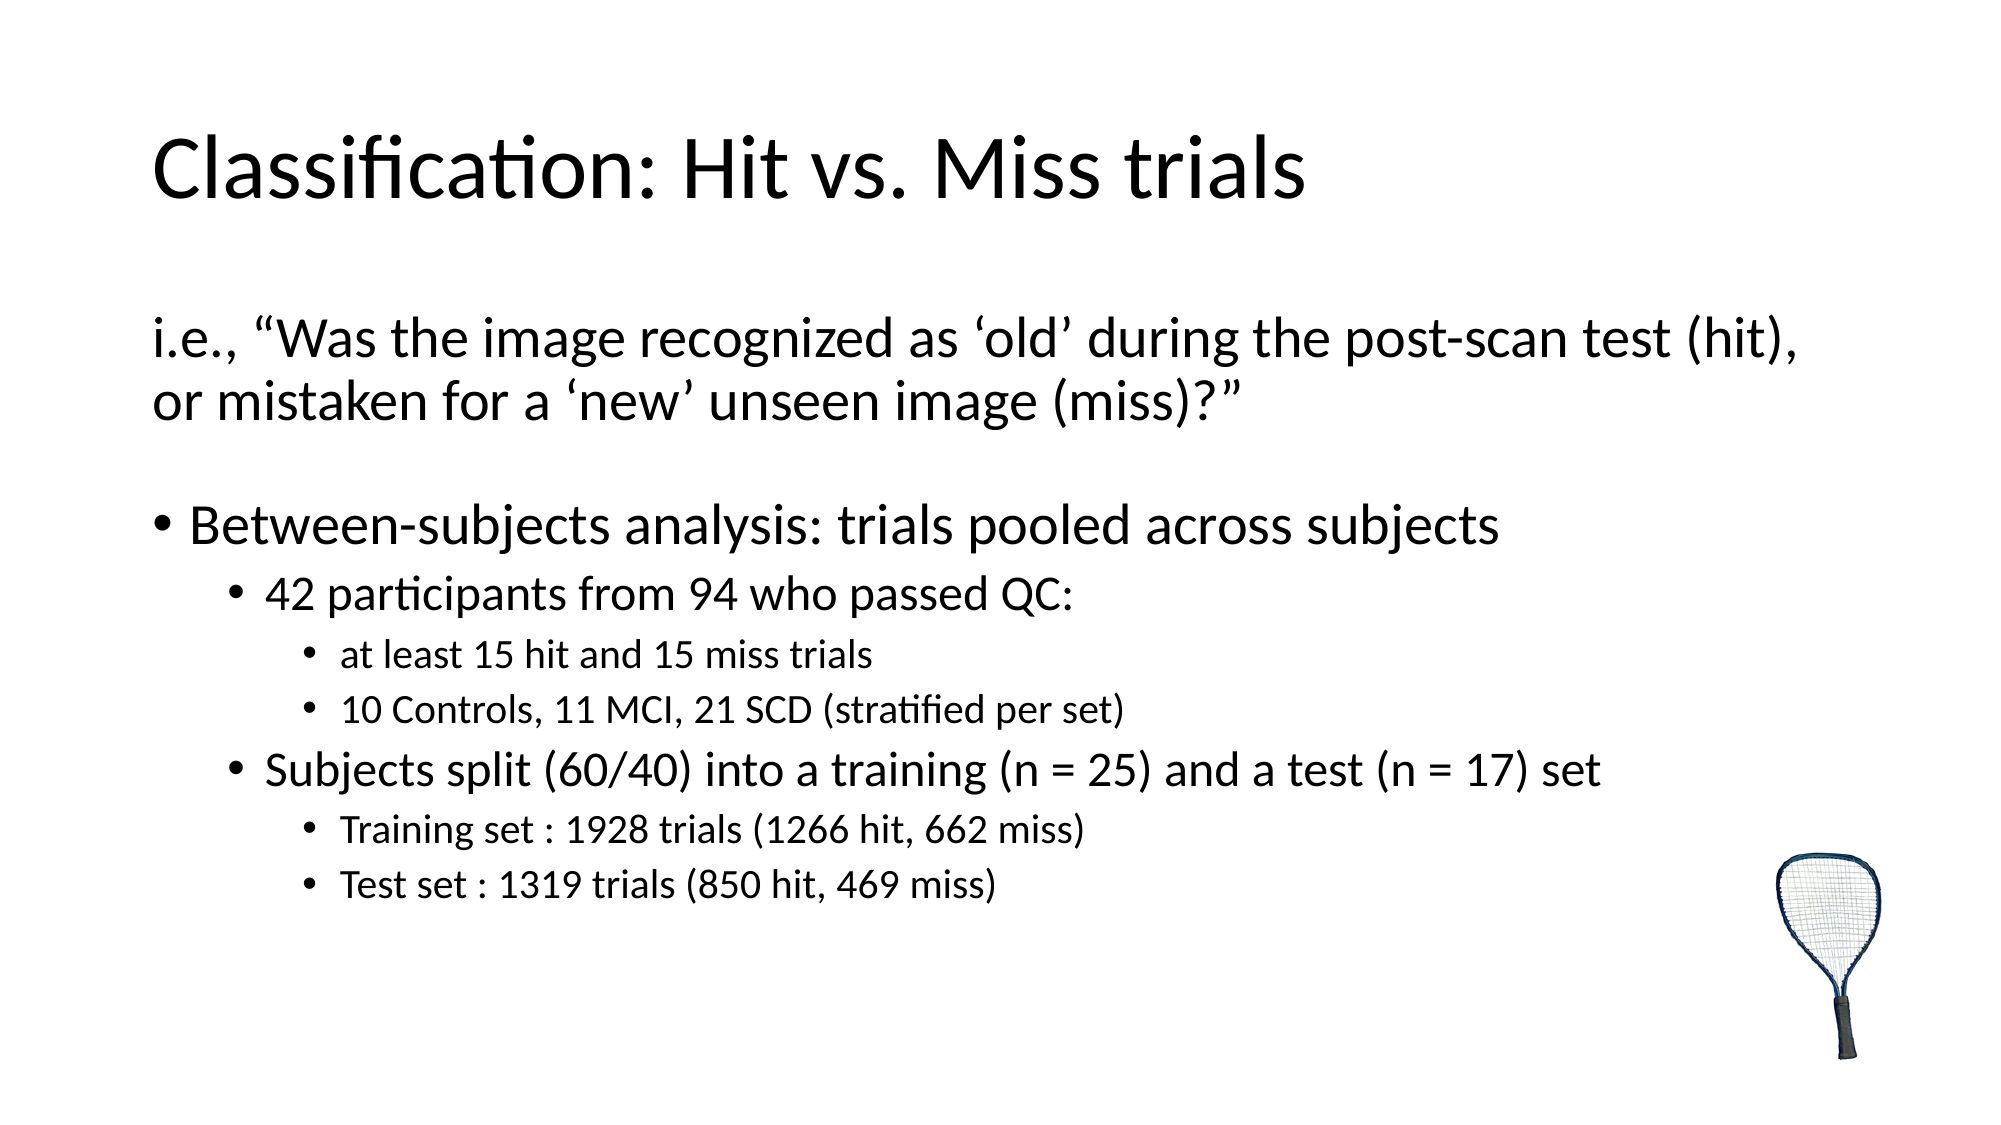

# Classification: Hit vs. Miss trials
i.e., “Was the image recognized as ‘old’ during the post-scan test (hit), or mistaken for a ‘new’ unseen image (miss)?”
Between-subjects analysis: trials pooled across subjects
42 participants from 94 who passed QC:
at least 15 hit and 15 miss trials
10 Controls, 11 MCI, 21 SCD (stratified per set)
Subjects split (60/40) into a training (n = 25) and a test (n = 17) set
Training set : 1928 trials (1266 hit, 662 miss)
Test set : 1319 trials (850 hit, 469 miss)